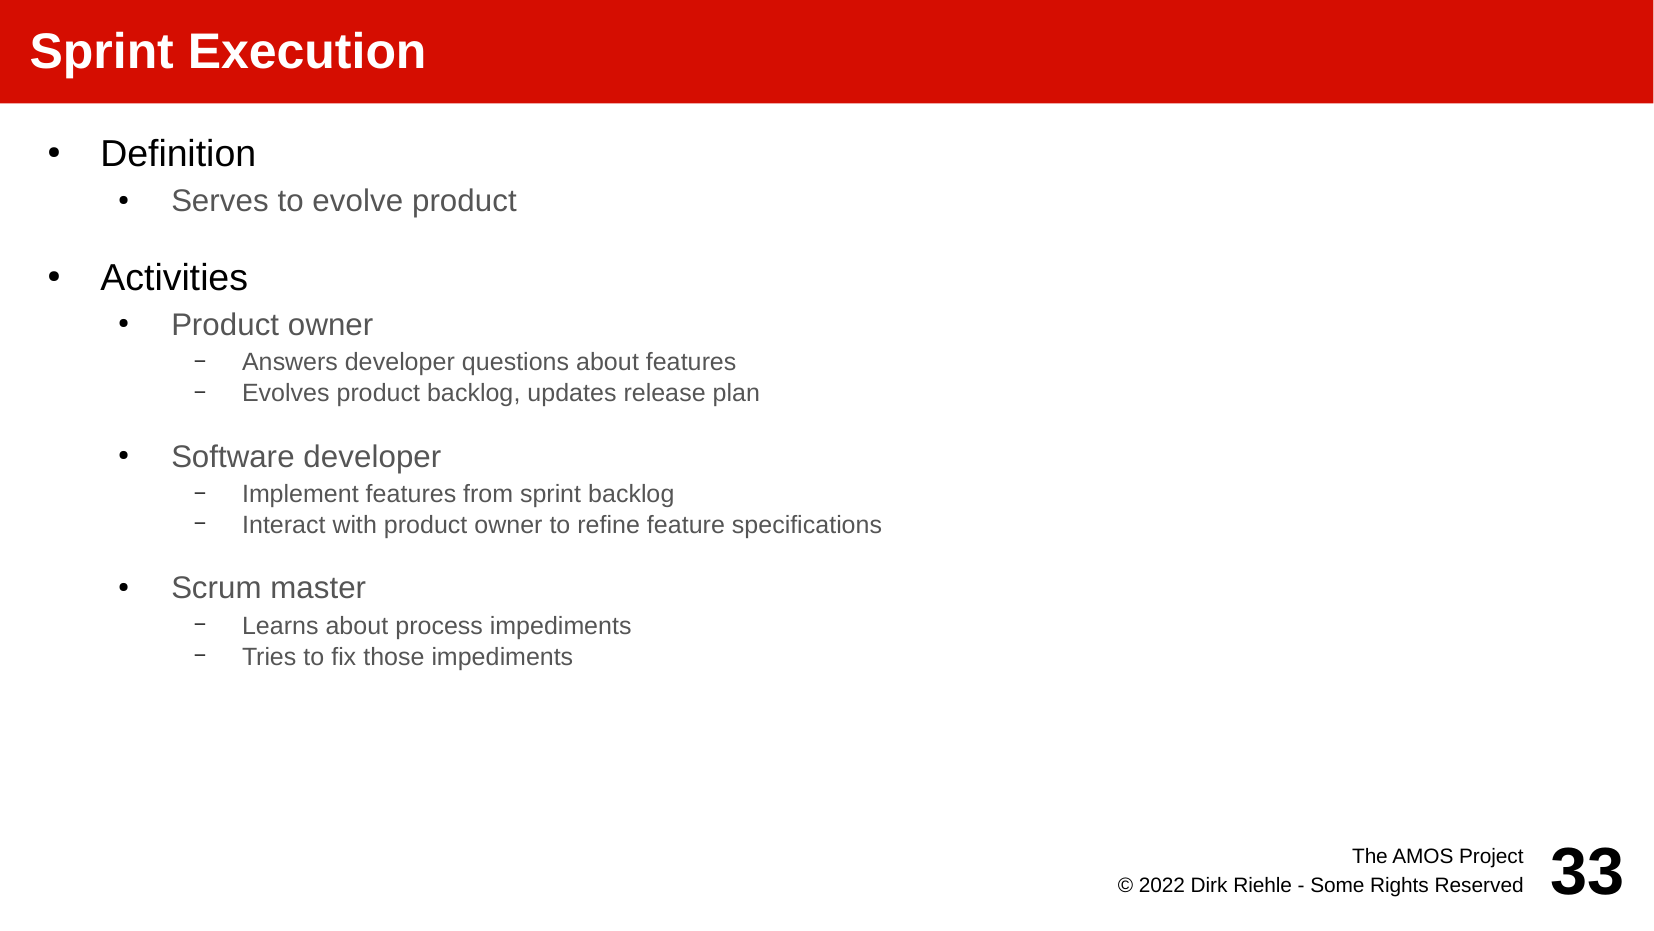

# Sprint Execution
Definition
Serves to evolve product
Activities
Product owner
Answers developer questions about features
Evolves product backlog, updates release plan
Software developer
Implement features from sprint backlog
Interact with product owner to refine feature specifications
Scrum master
Learns about process impediments
Tries to fix those impediments
The AMOS Project
33
© 2022 Dirk Riehle - Some Rights Reserved